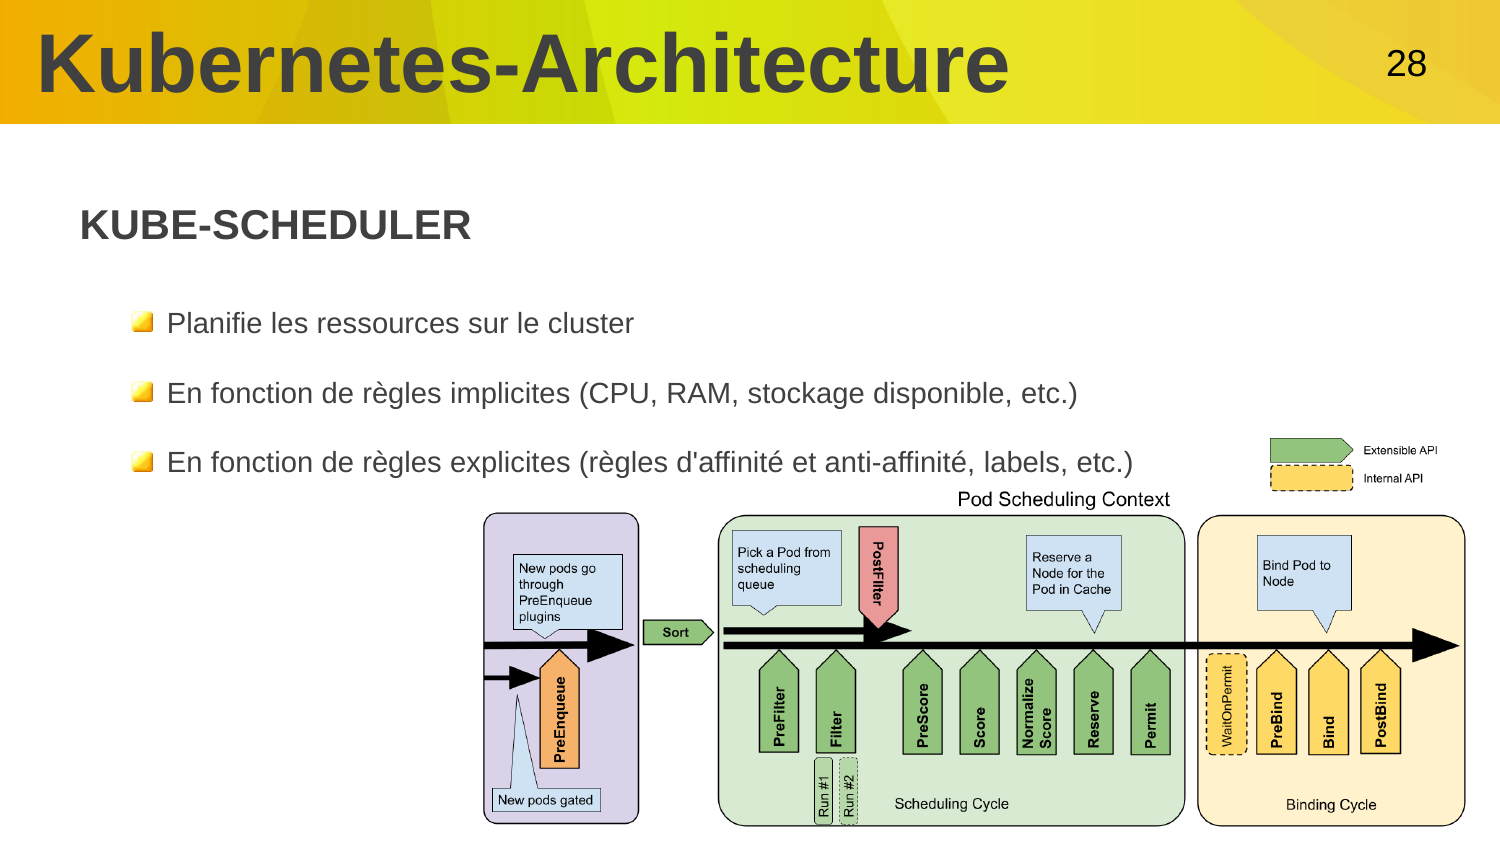

Kubernetes-Architecture
KUBE-SCHEDULER
Planifie les ressources sur le cluster
En fonction de règles implicites (CPU, RAM, stockage disponible, etc.)
En fonction de règles explicites (règles d'affinité et anti-affinité, labels, etc.)